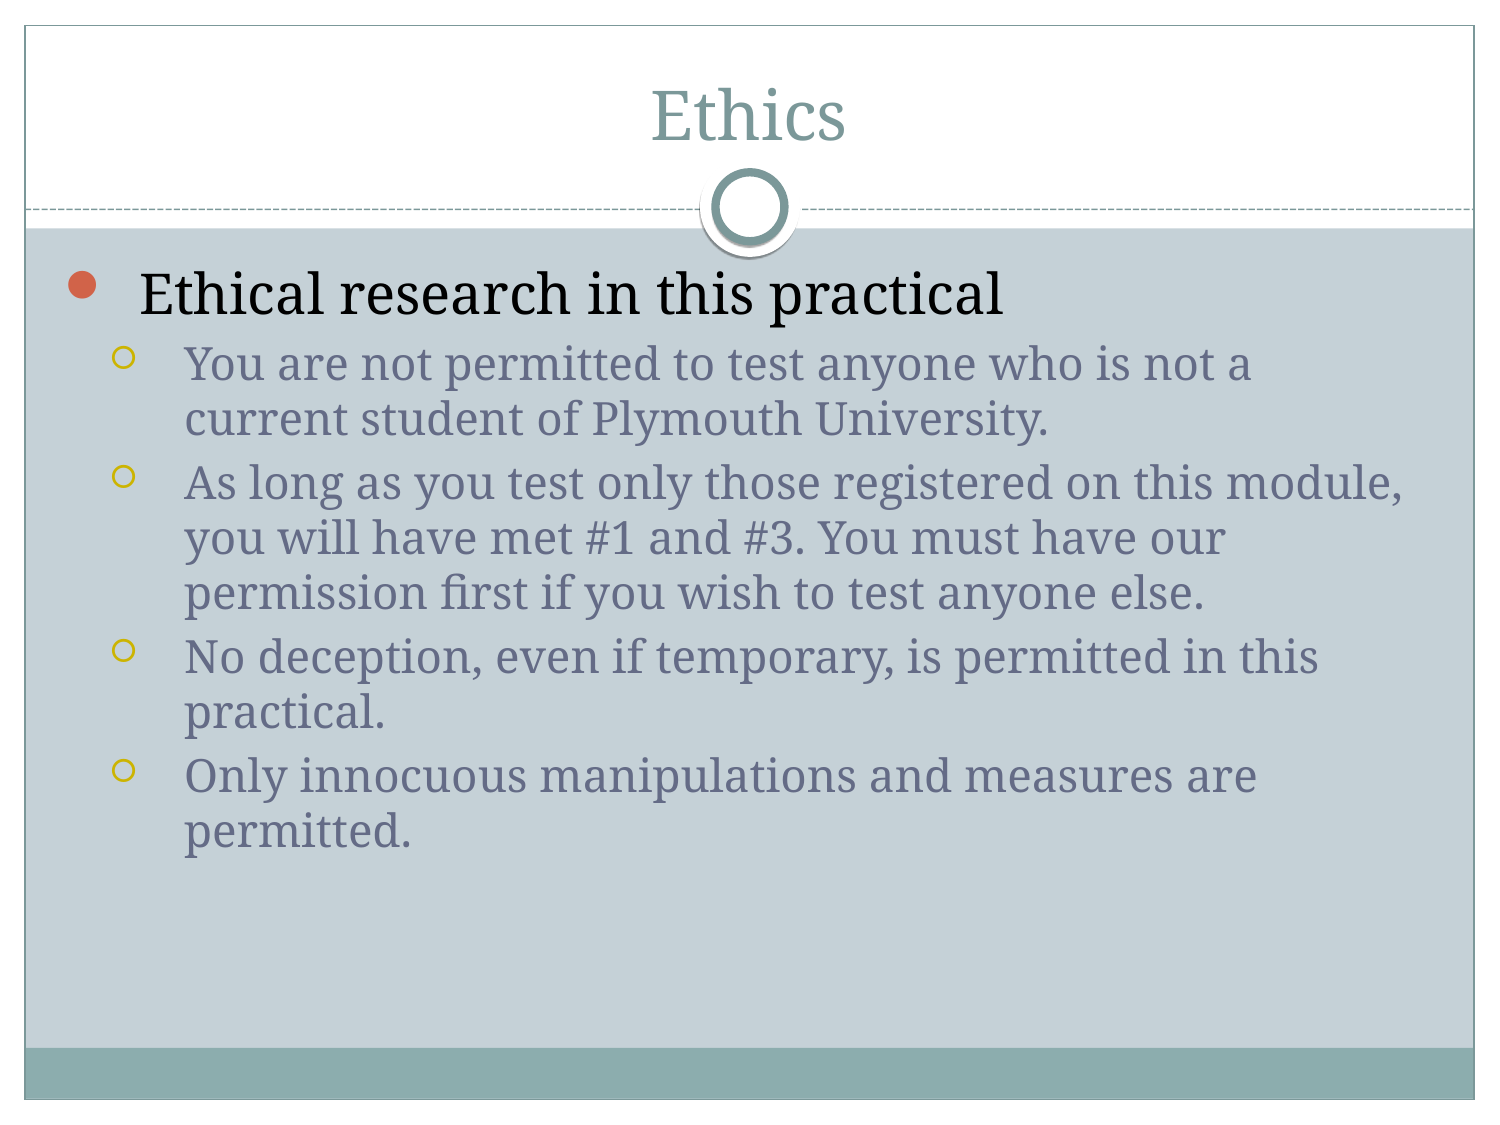

# Ethics
Ethical research in this practical
You are not permitted to test anyone who is not a current student of Plymouth University.
As long as you test only those registered on this module, you will have met #1 and #3. You must have our permission first if you wish to test anyone else.
No deception, even if temporary, is permitted in this practical.
Only innocuous manipulations and measures are permitted.